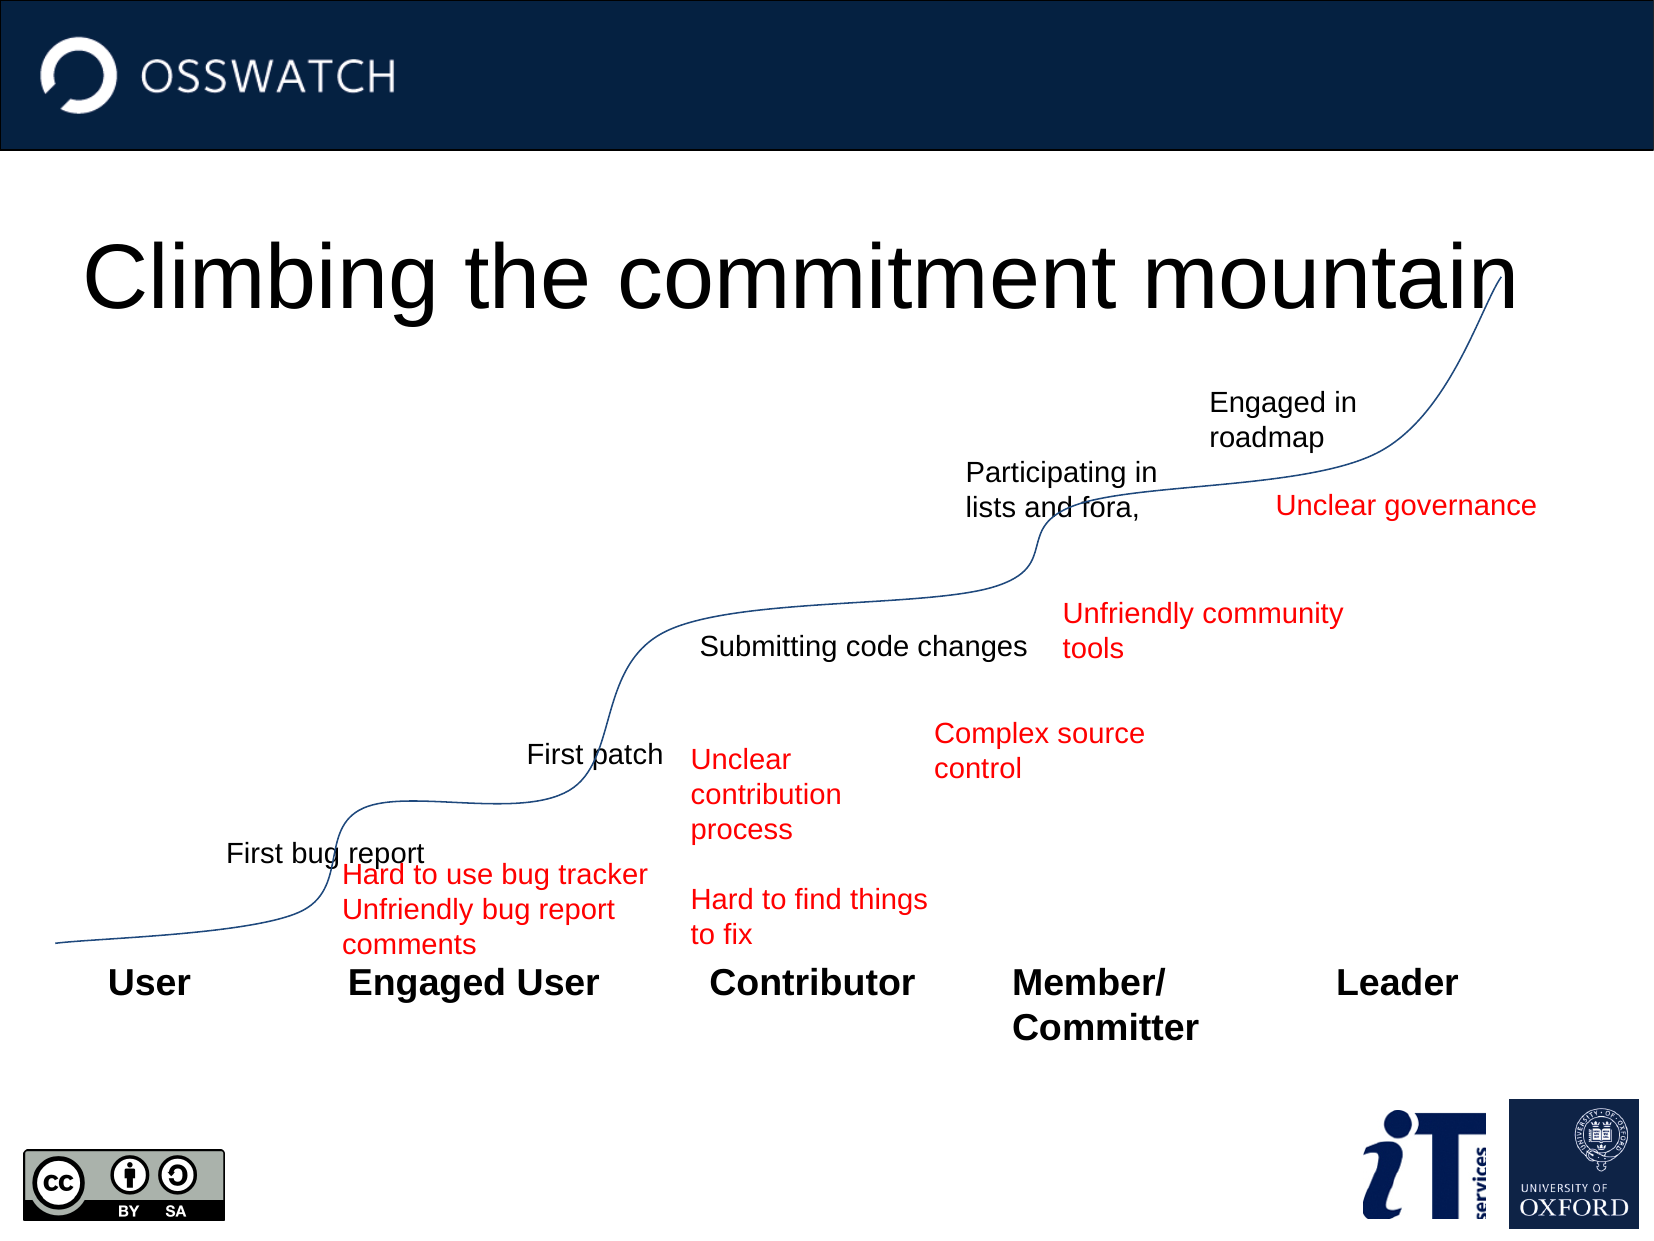

Climbing the commitment mountain
Engaged in roadmap
Participating in lists and fora,
Unclear governance
Submitting code changes
Unfriendly community tools
Complex source control
First patch
Unclear contribution process
Hard to find things to fix
First bug report
Hard to use bug tracker
Unfriendly bug report comments
User
Engaged User
Contributor
Member/
Committer
Leader